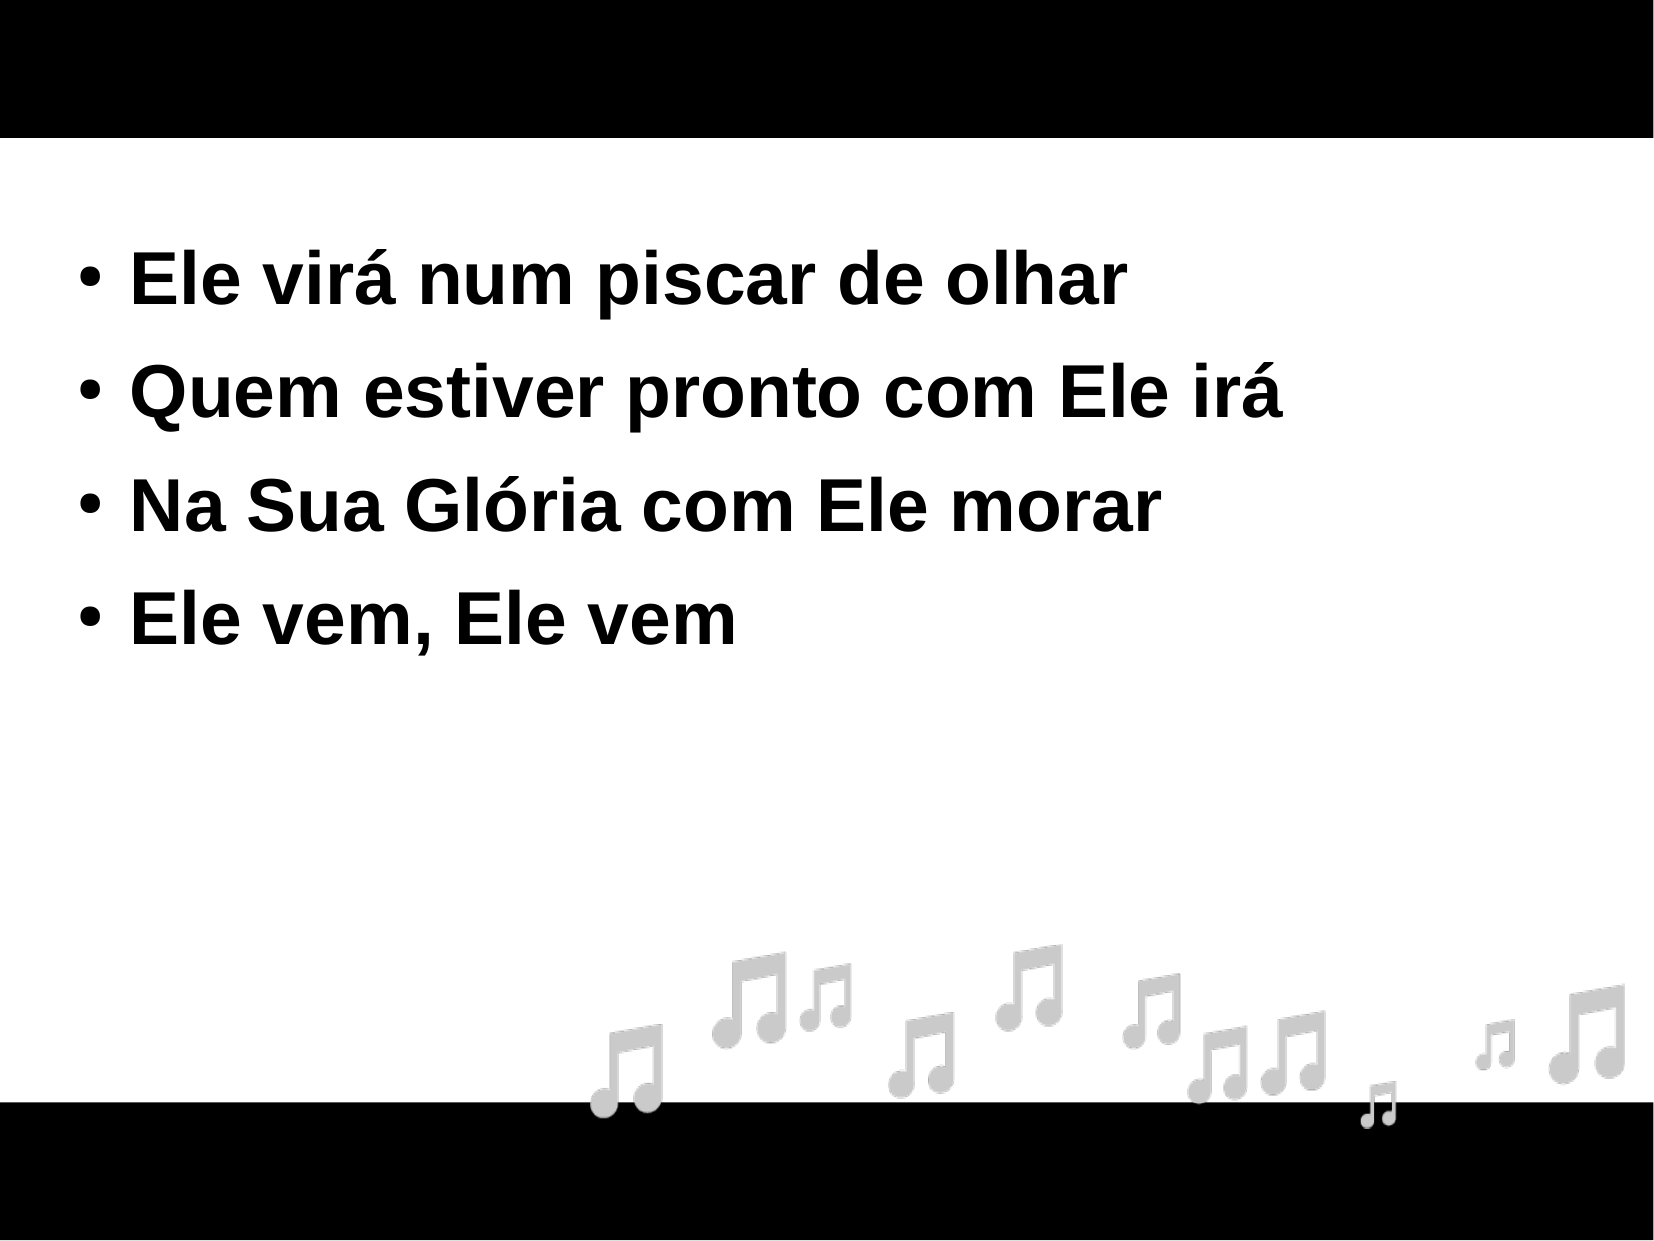

# Ele virá num piscar de olhar
Quem estiver pronto com Ele irá
Na Sua Glória com Ele morar
Ele vem, Ele vem